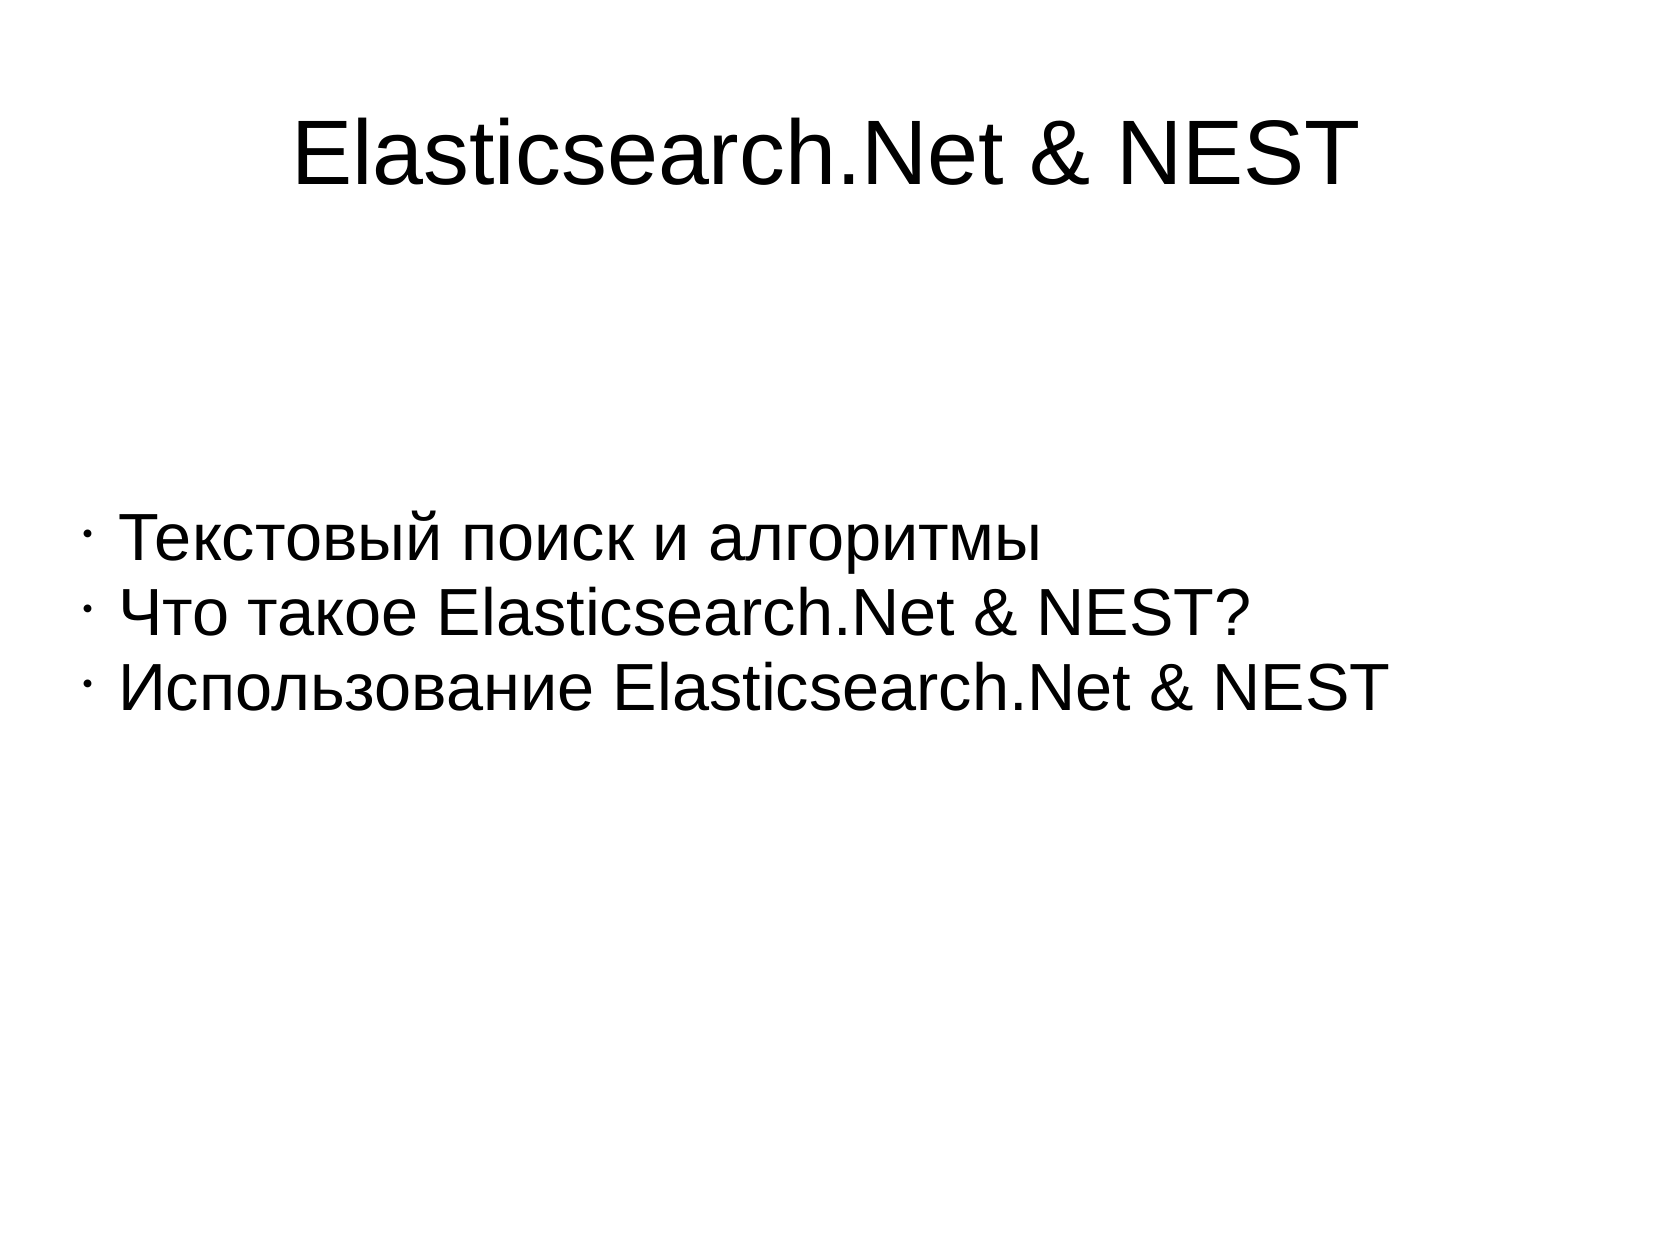

# Elasticsearch.Net & NEST
Текстовый поиск и алгоритмы
Что такое Elasticsearch.Net & NEST?
Использование Elasticsearch.Net & NEST